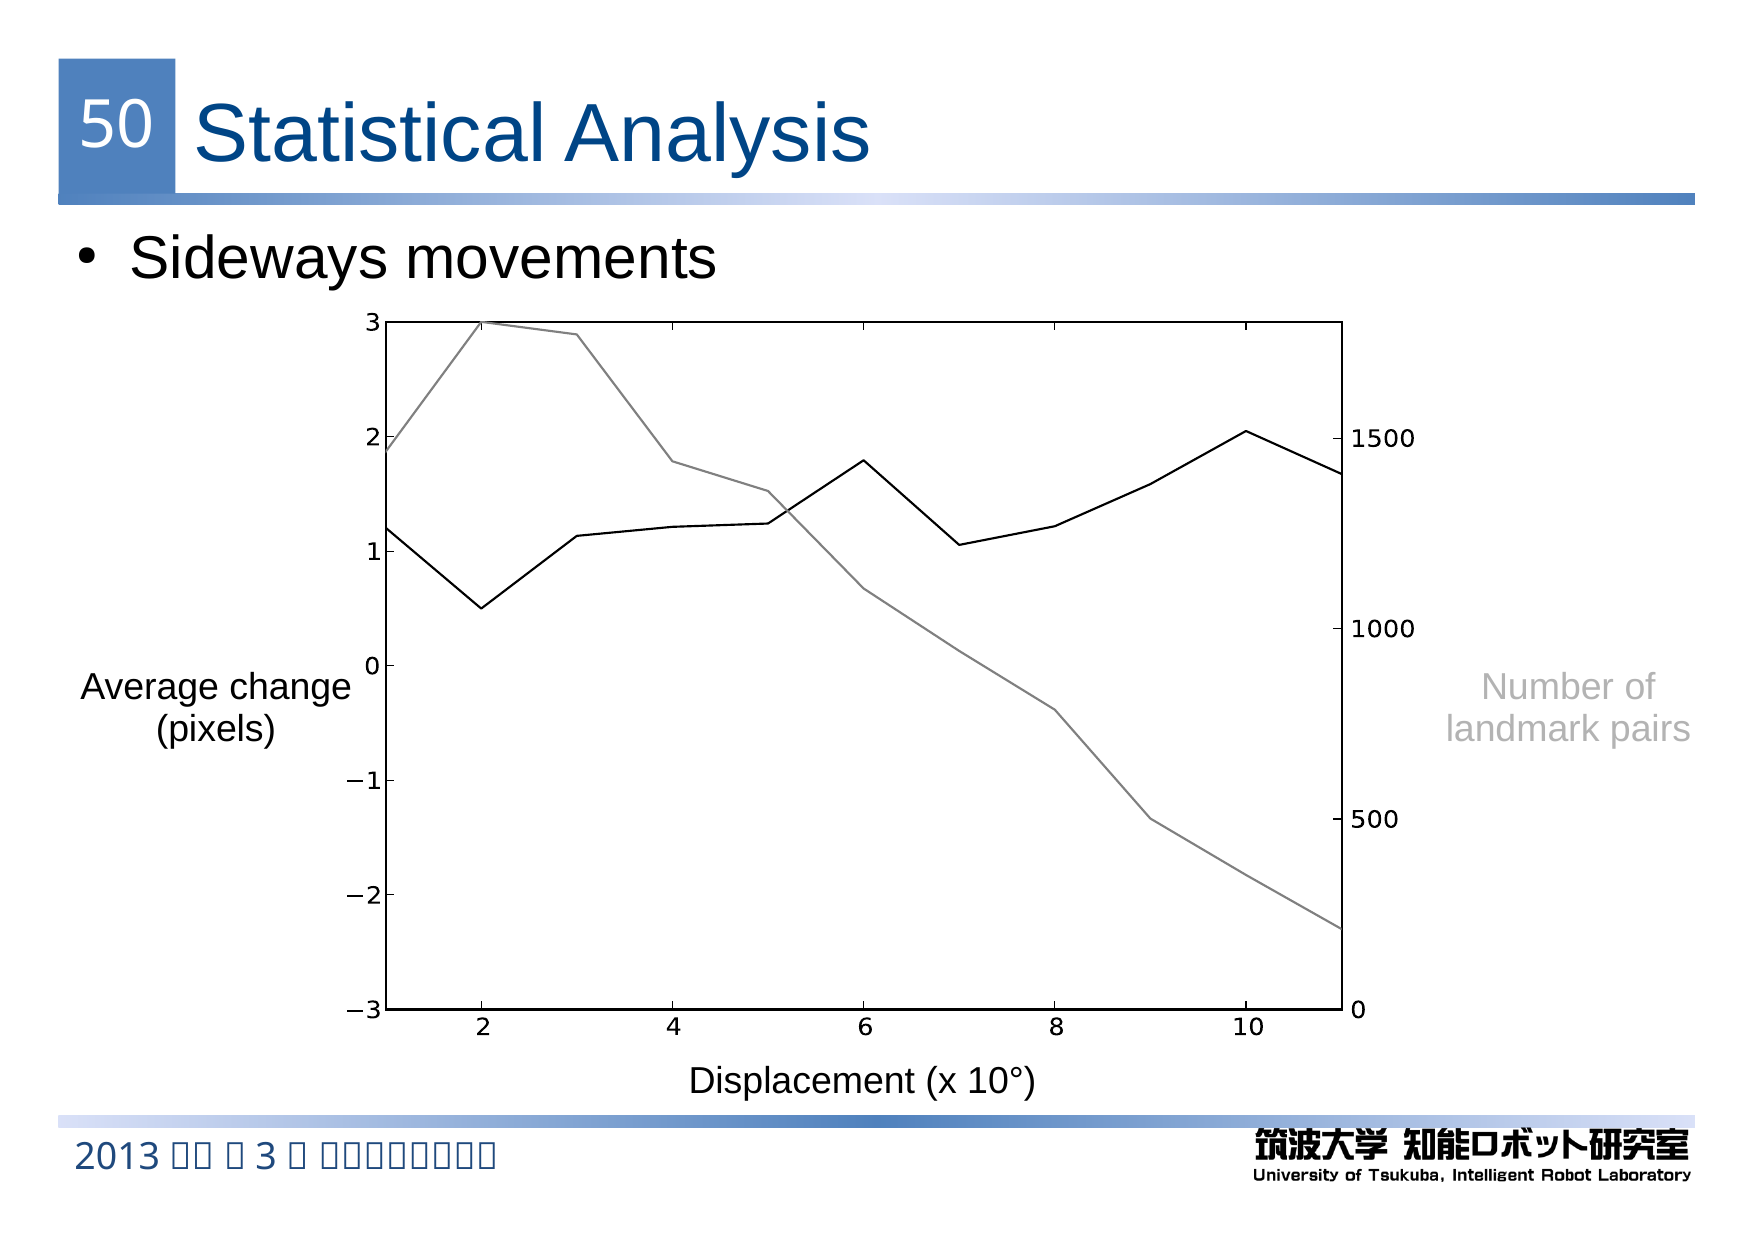

# Statistical Analysis
Sideways movements
Average change (pixels)
Number of landmark pairs
Displacement (x 10°)